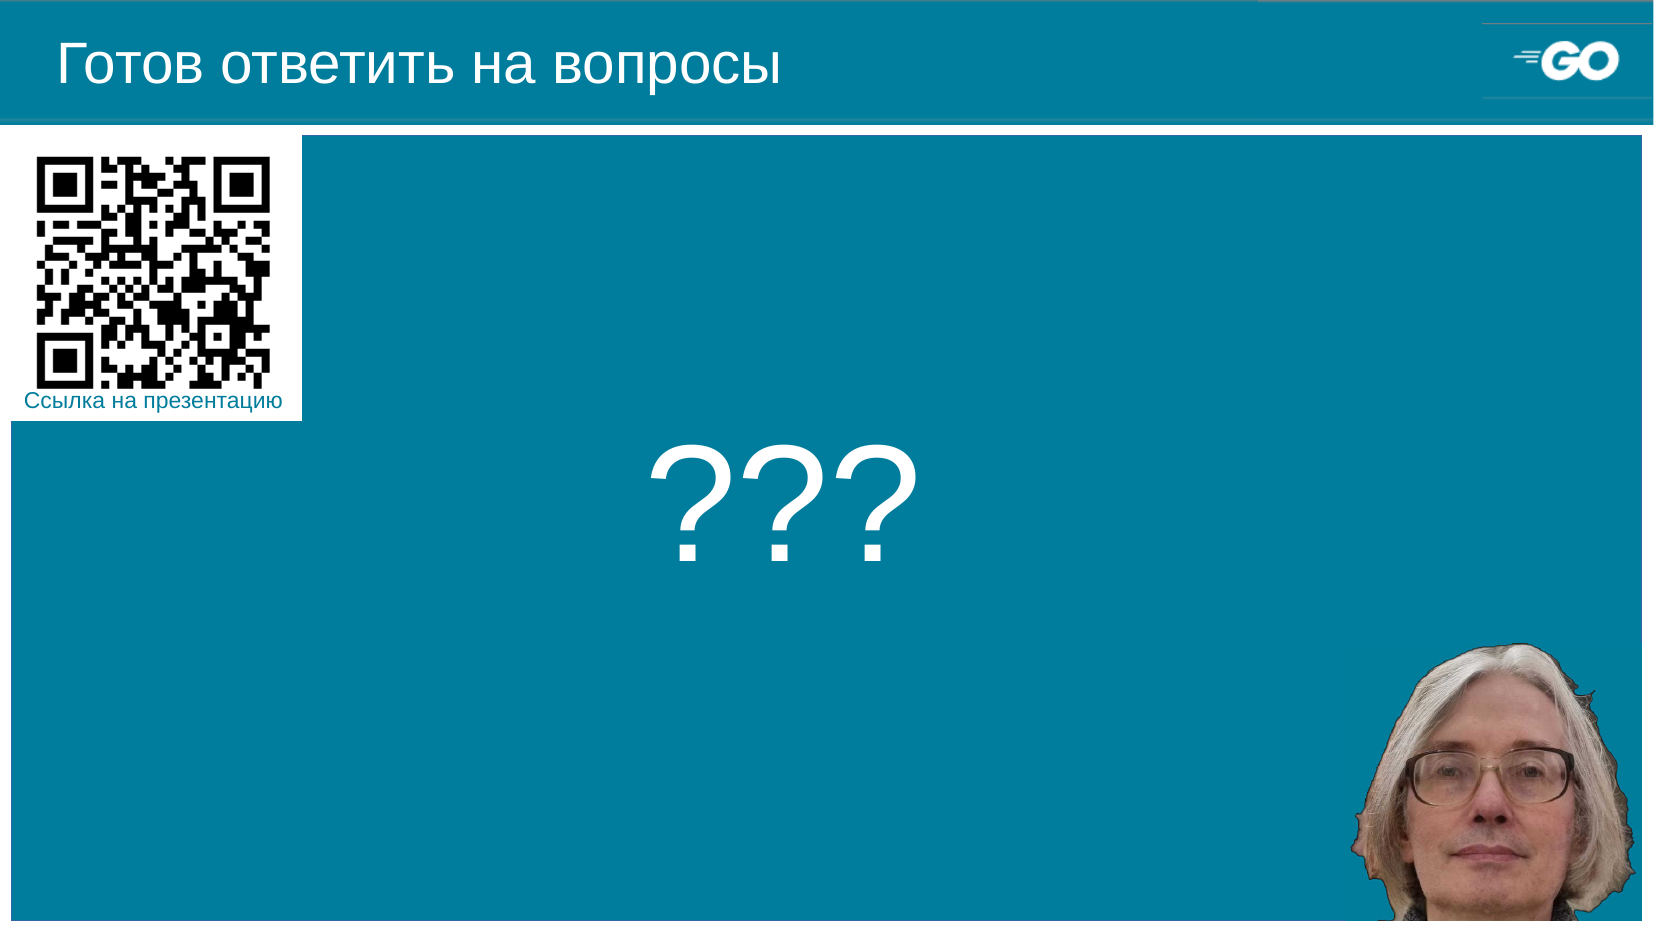

Готов ответить на вопросы
Ссылка на презентацию
???